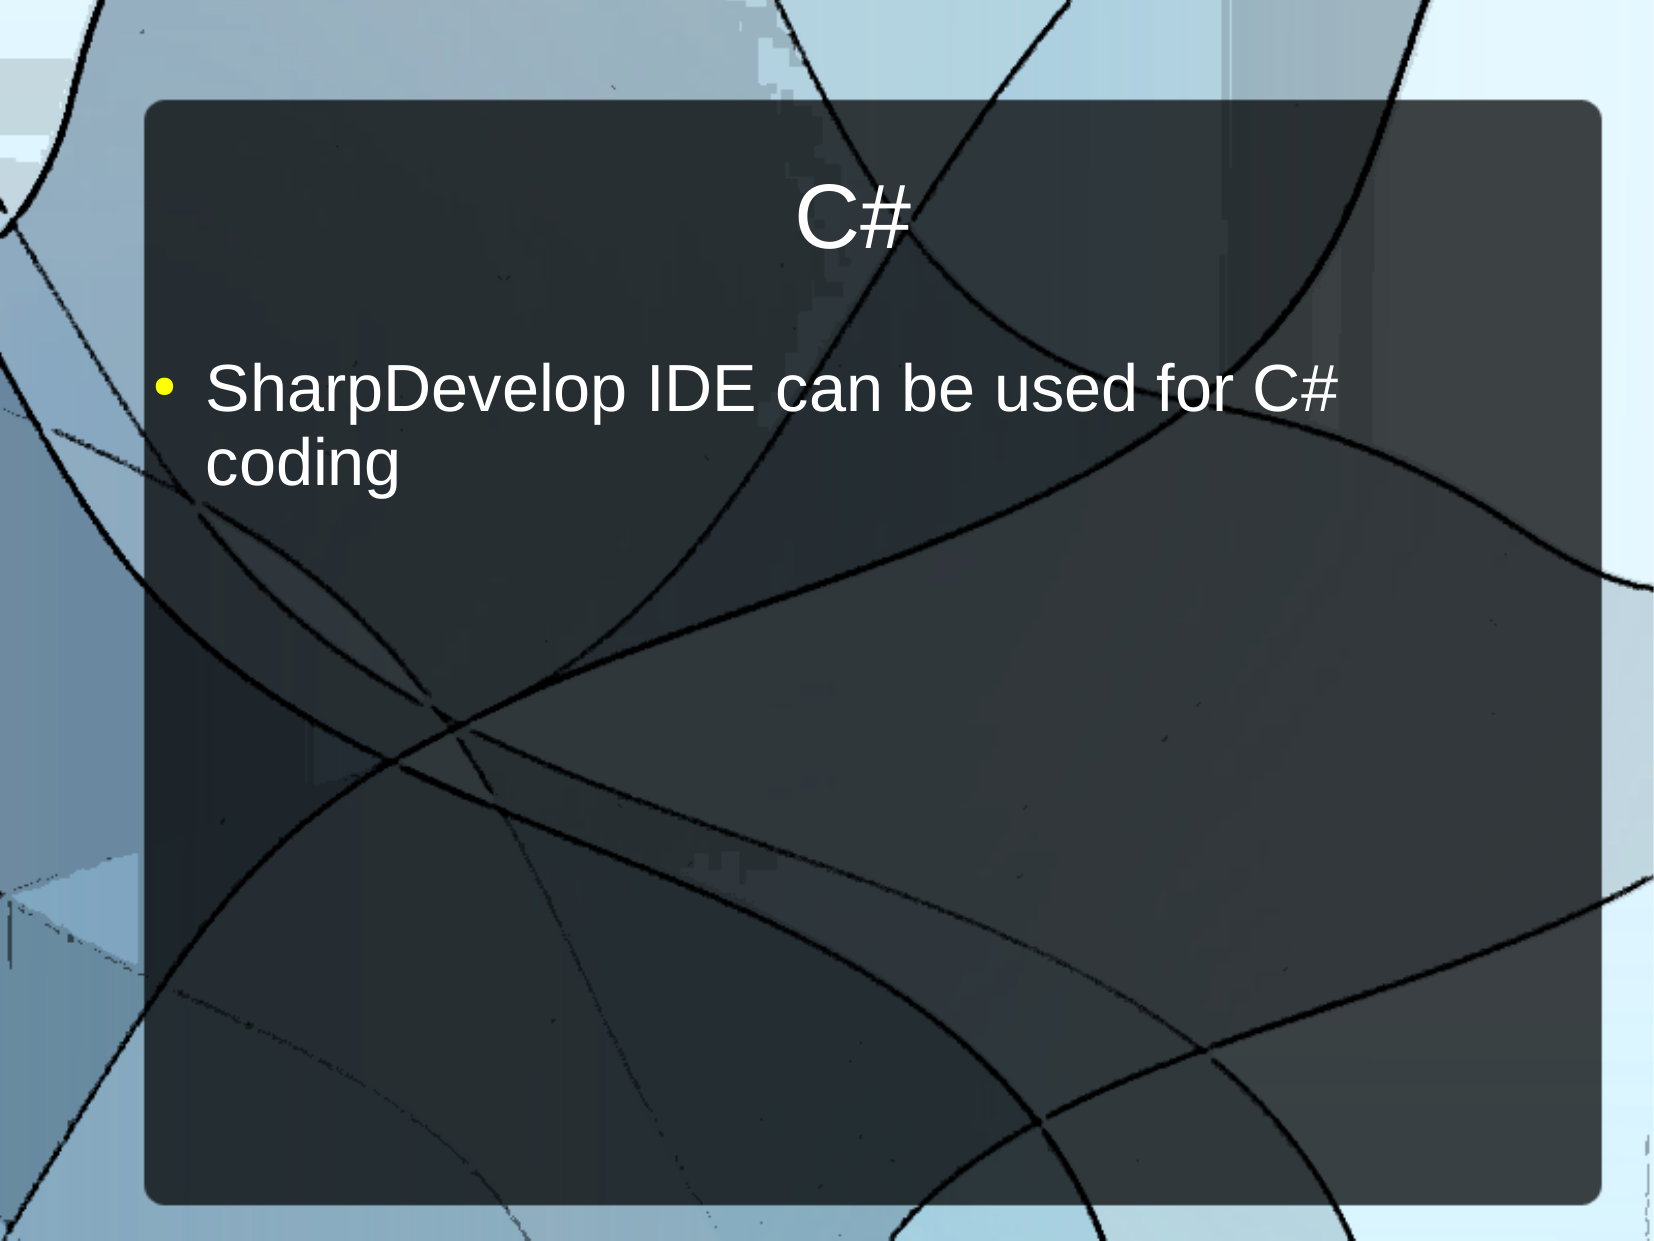

# C#
SharpDevelop IDE can be used for C# coding